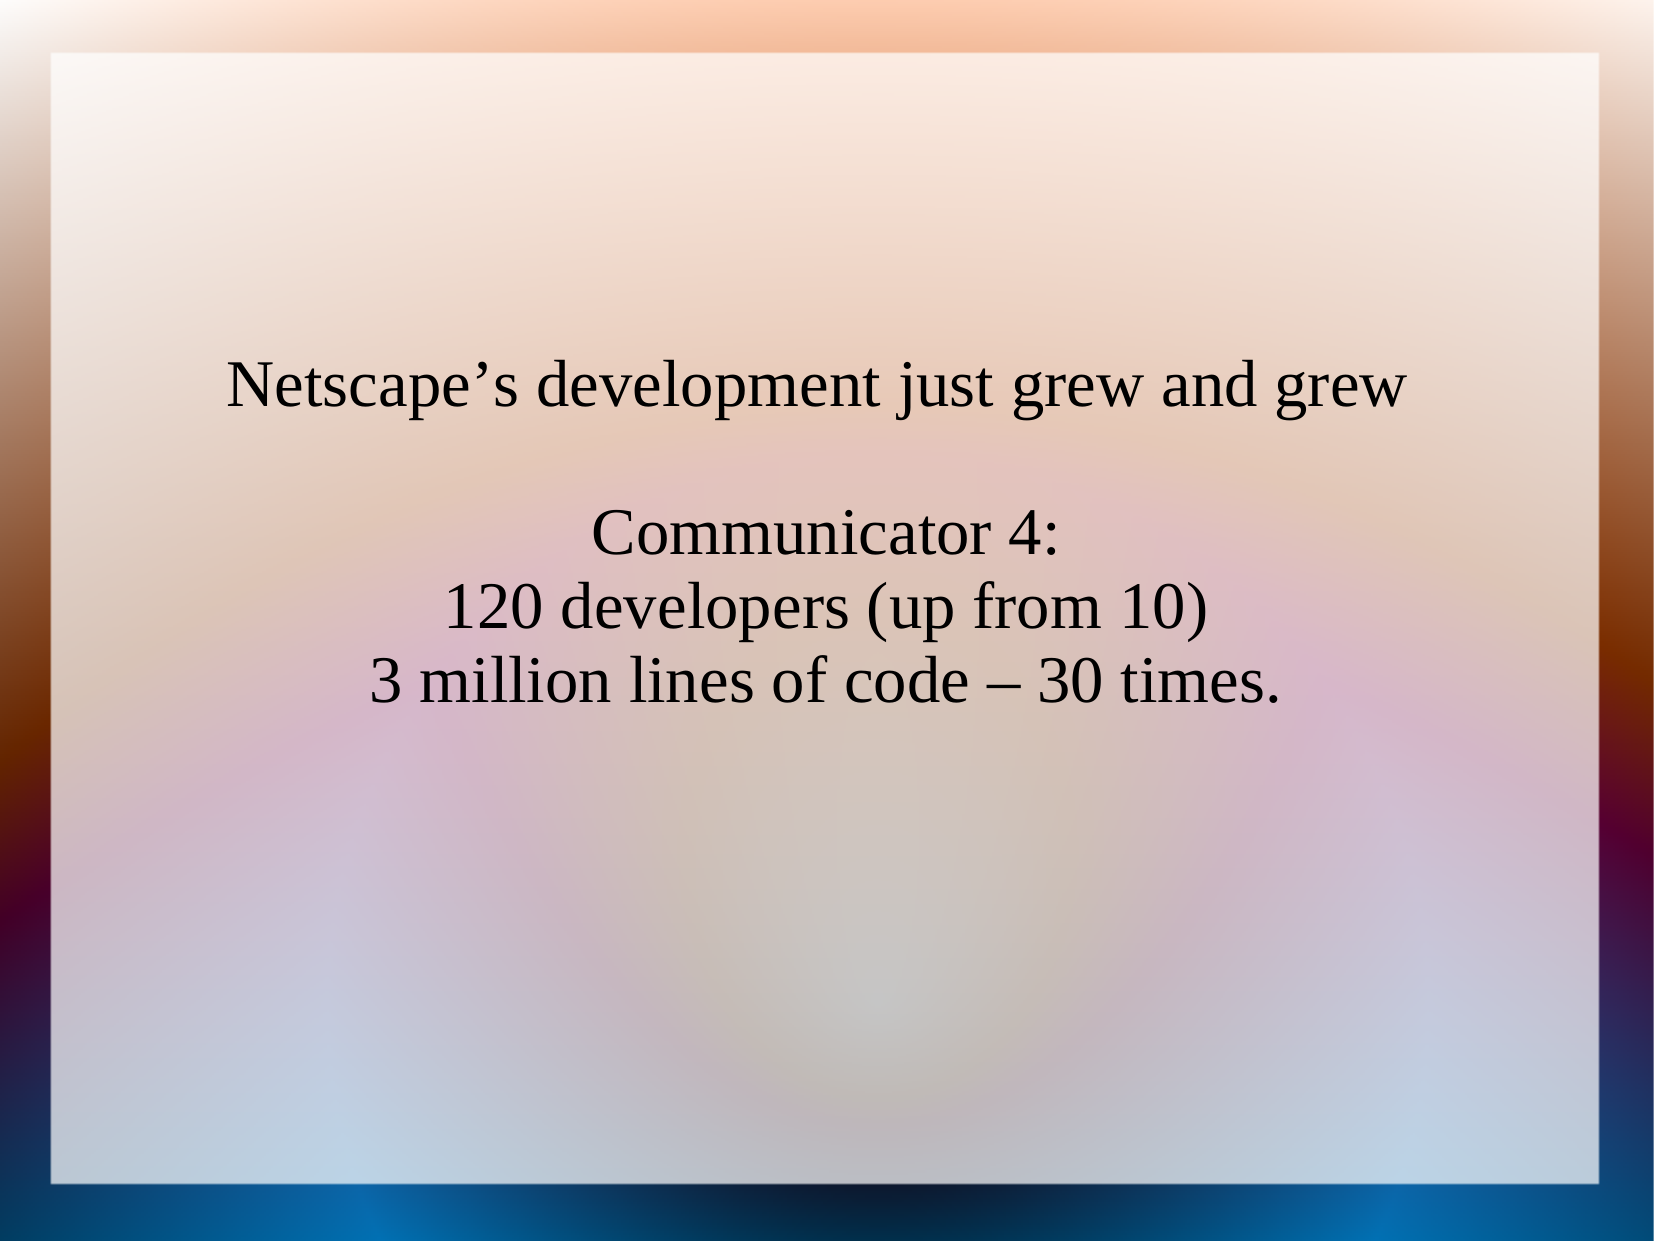

# Netscape’s development just grew and grew
Communicator 4:
120 developers (up from 10)
3 million lines of code – 30 times.